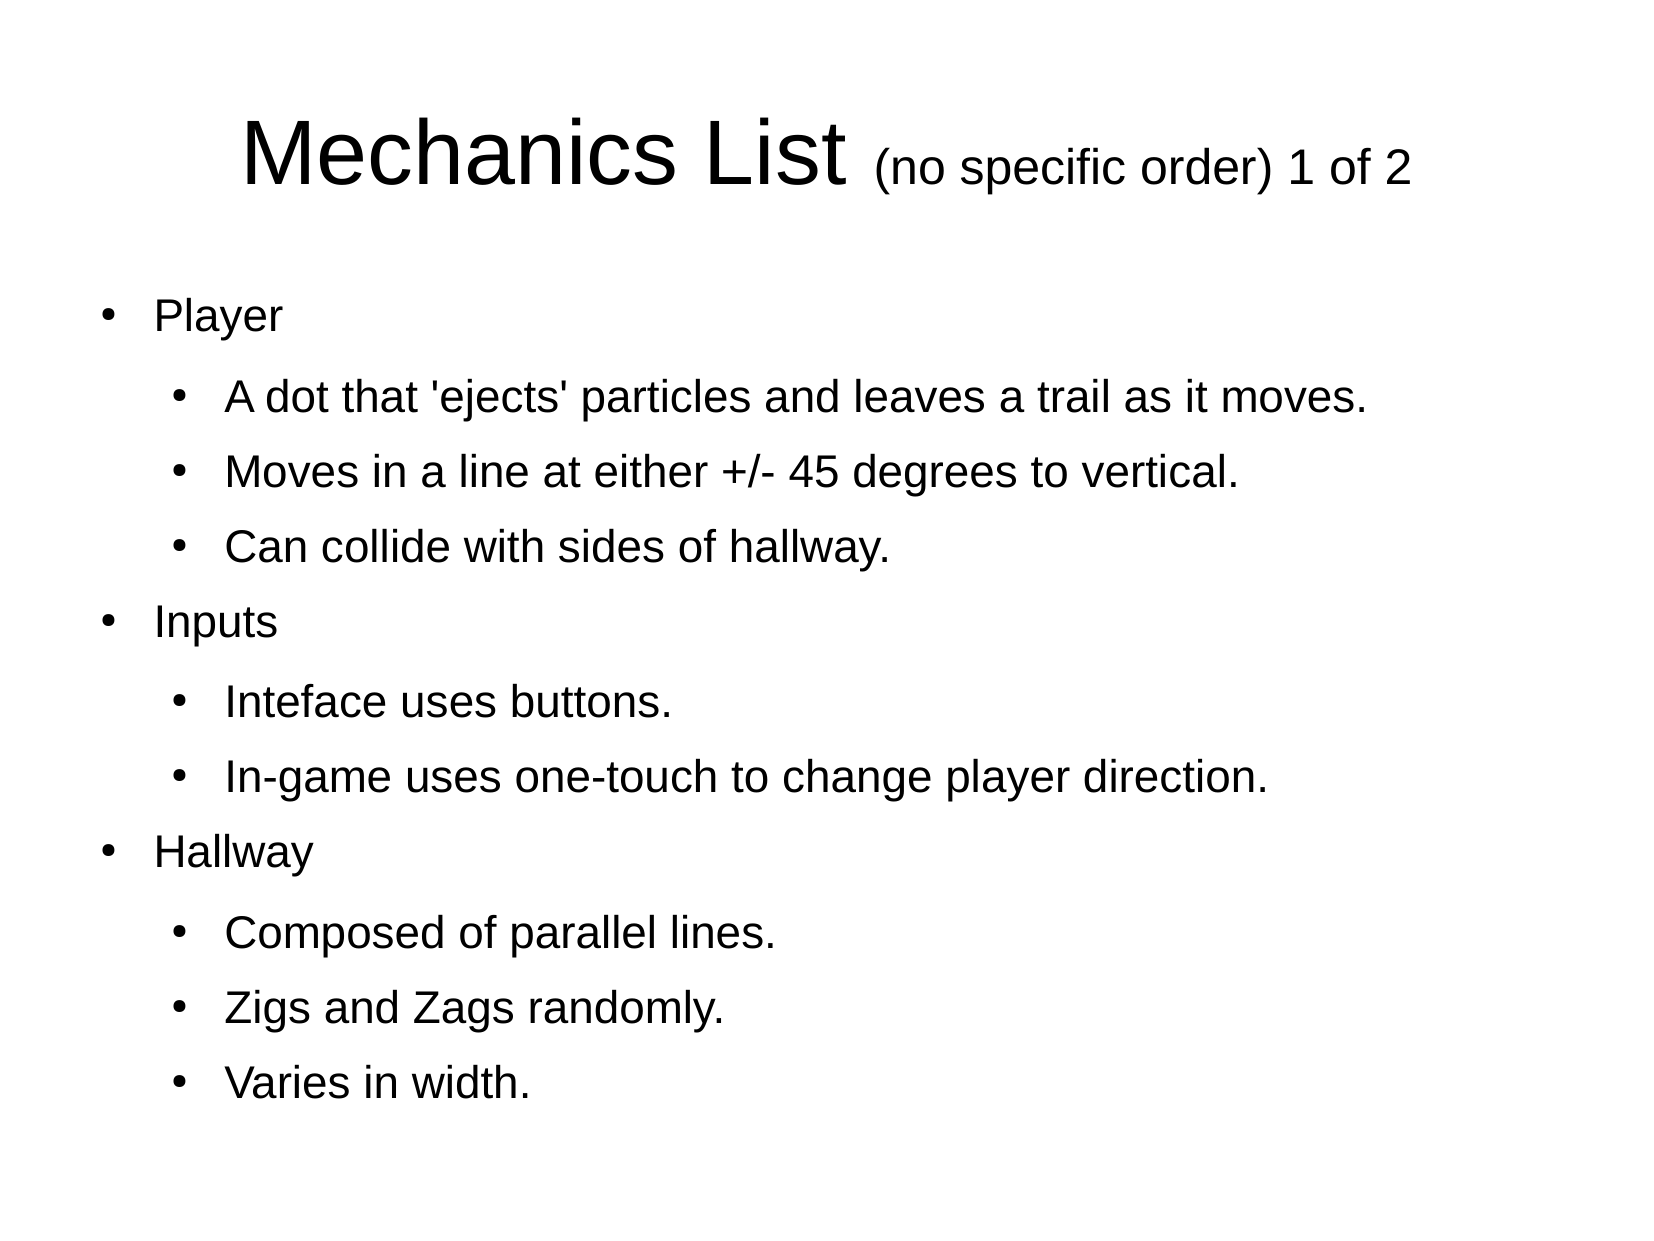

# Mechanics List (no specific order) 1 of 2
Player
A dot that 'ejects' particles and leaves a trail as it moves.
Moves in a line at either +/- 45 degrees to vertical.
Can collide with sides of hallway.
Inputs
Inteface uses buttons.
In-game uses one-touch to change player direction.
Hallway
Composed of parallel lines.
Zigs and Zags randomly.
Varies in width.